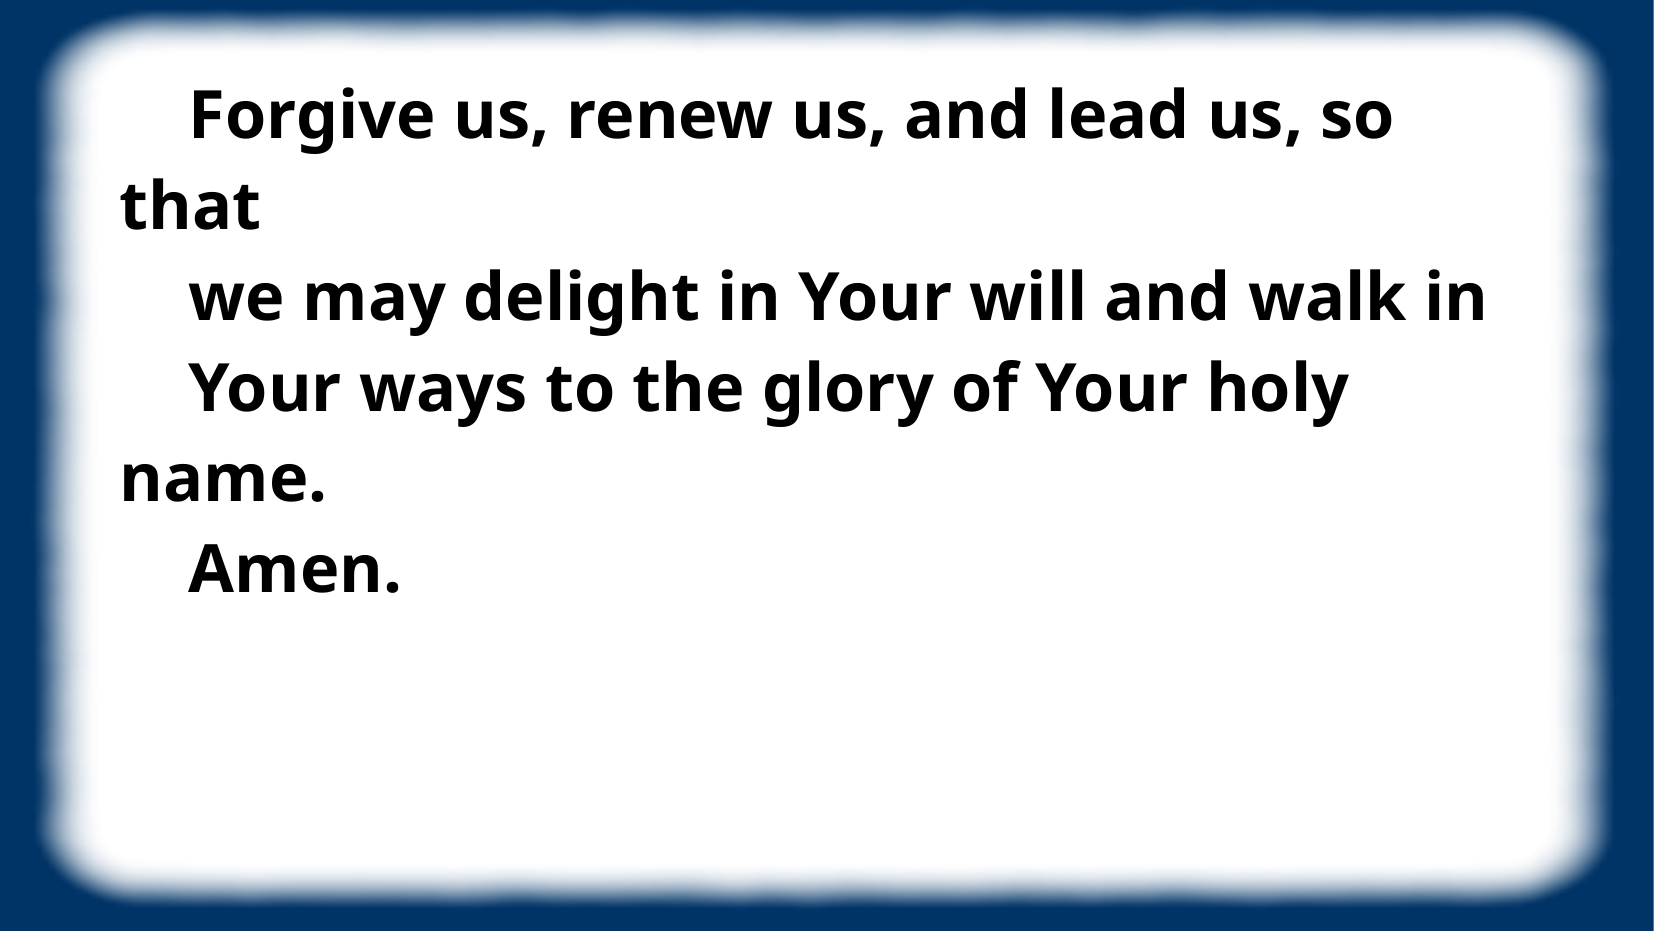

Forgive us, renew us, and lead us, so that
 we may delight in Your will and walk in
 Your ways to the glory of Your holy name.
 Amen.